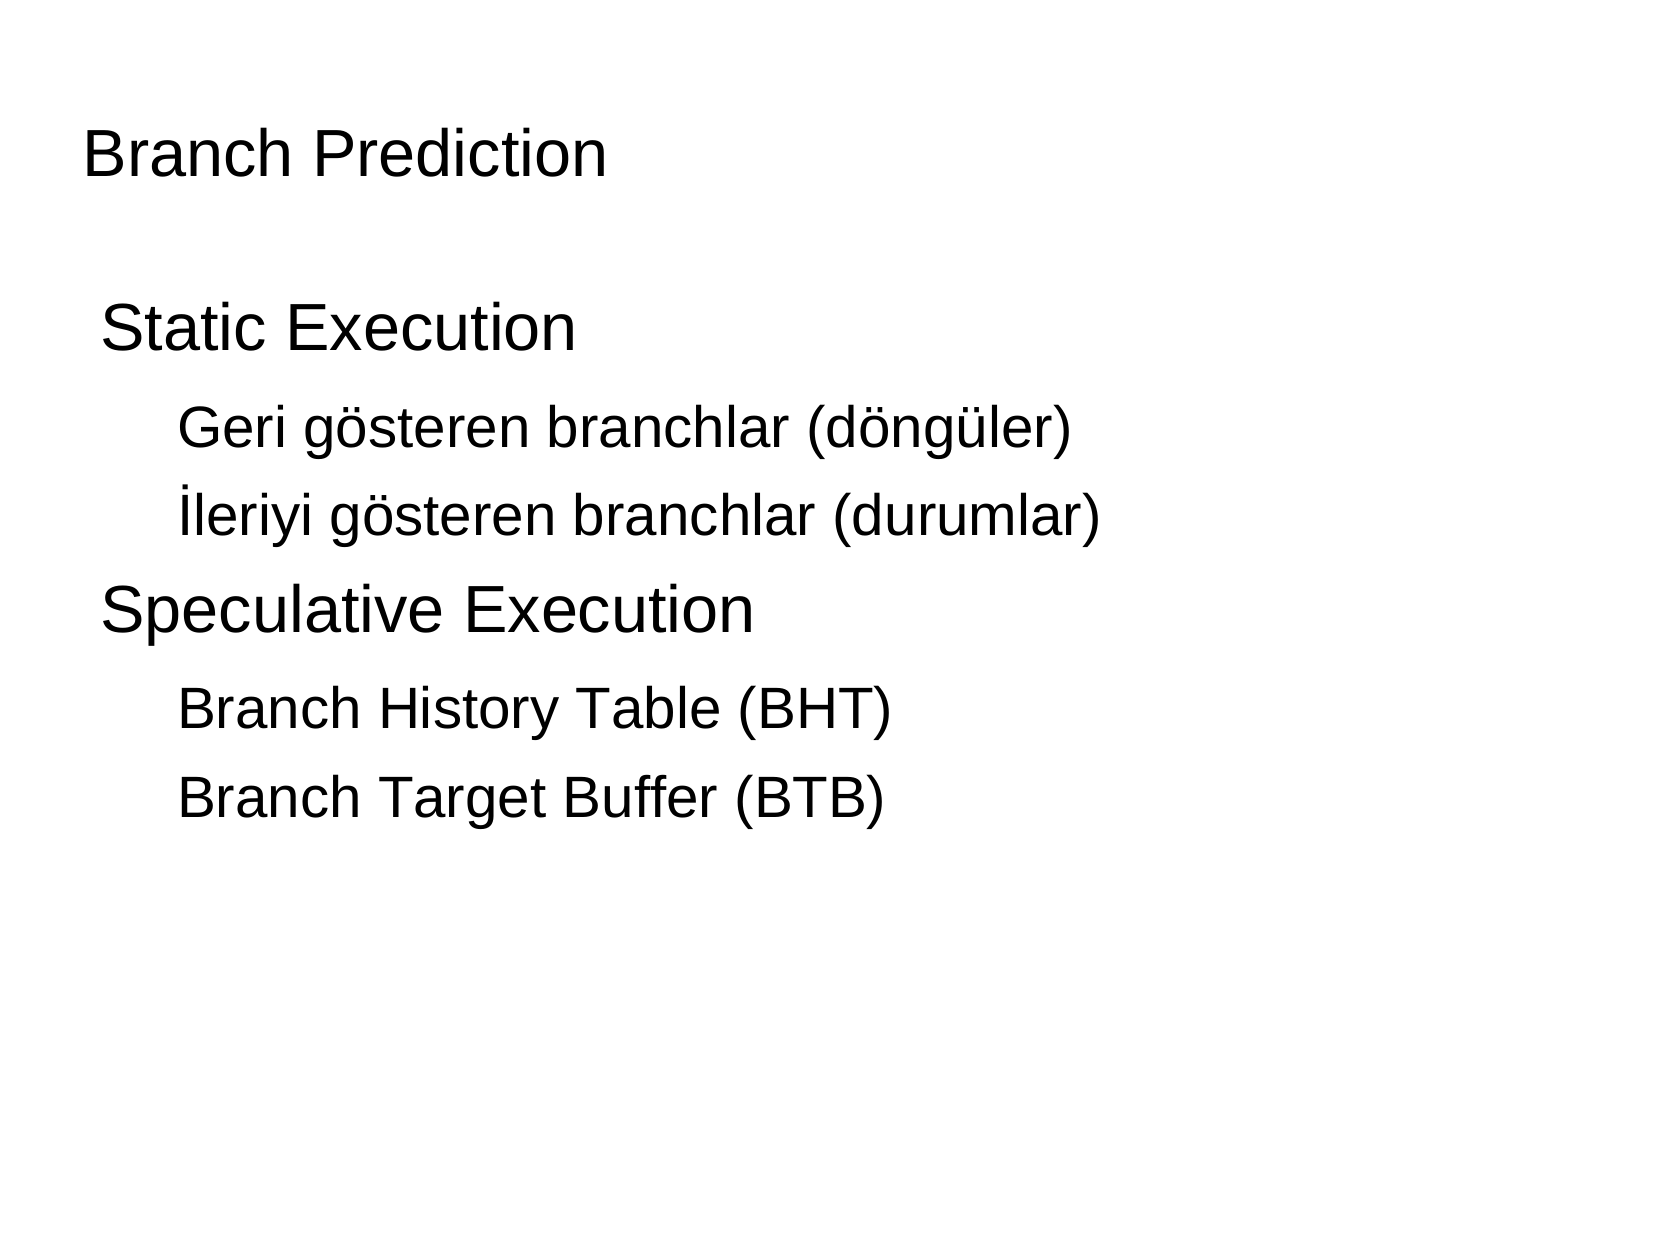

# Branch Prediction
Static Execution
Geri gösteren branchlar (döngüler)
İleriyi gösteren branchlar (durumlar)
Speculative Execution
Branch History Table (BHT)
Branch Target Buffer (BTB)